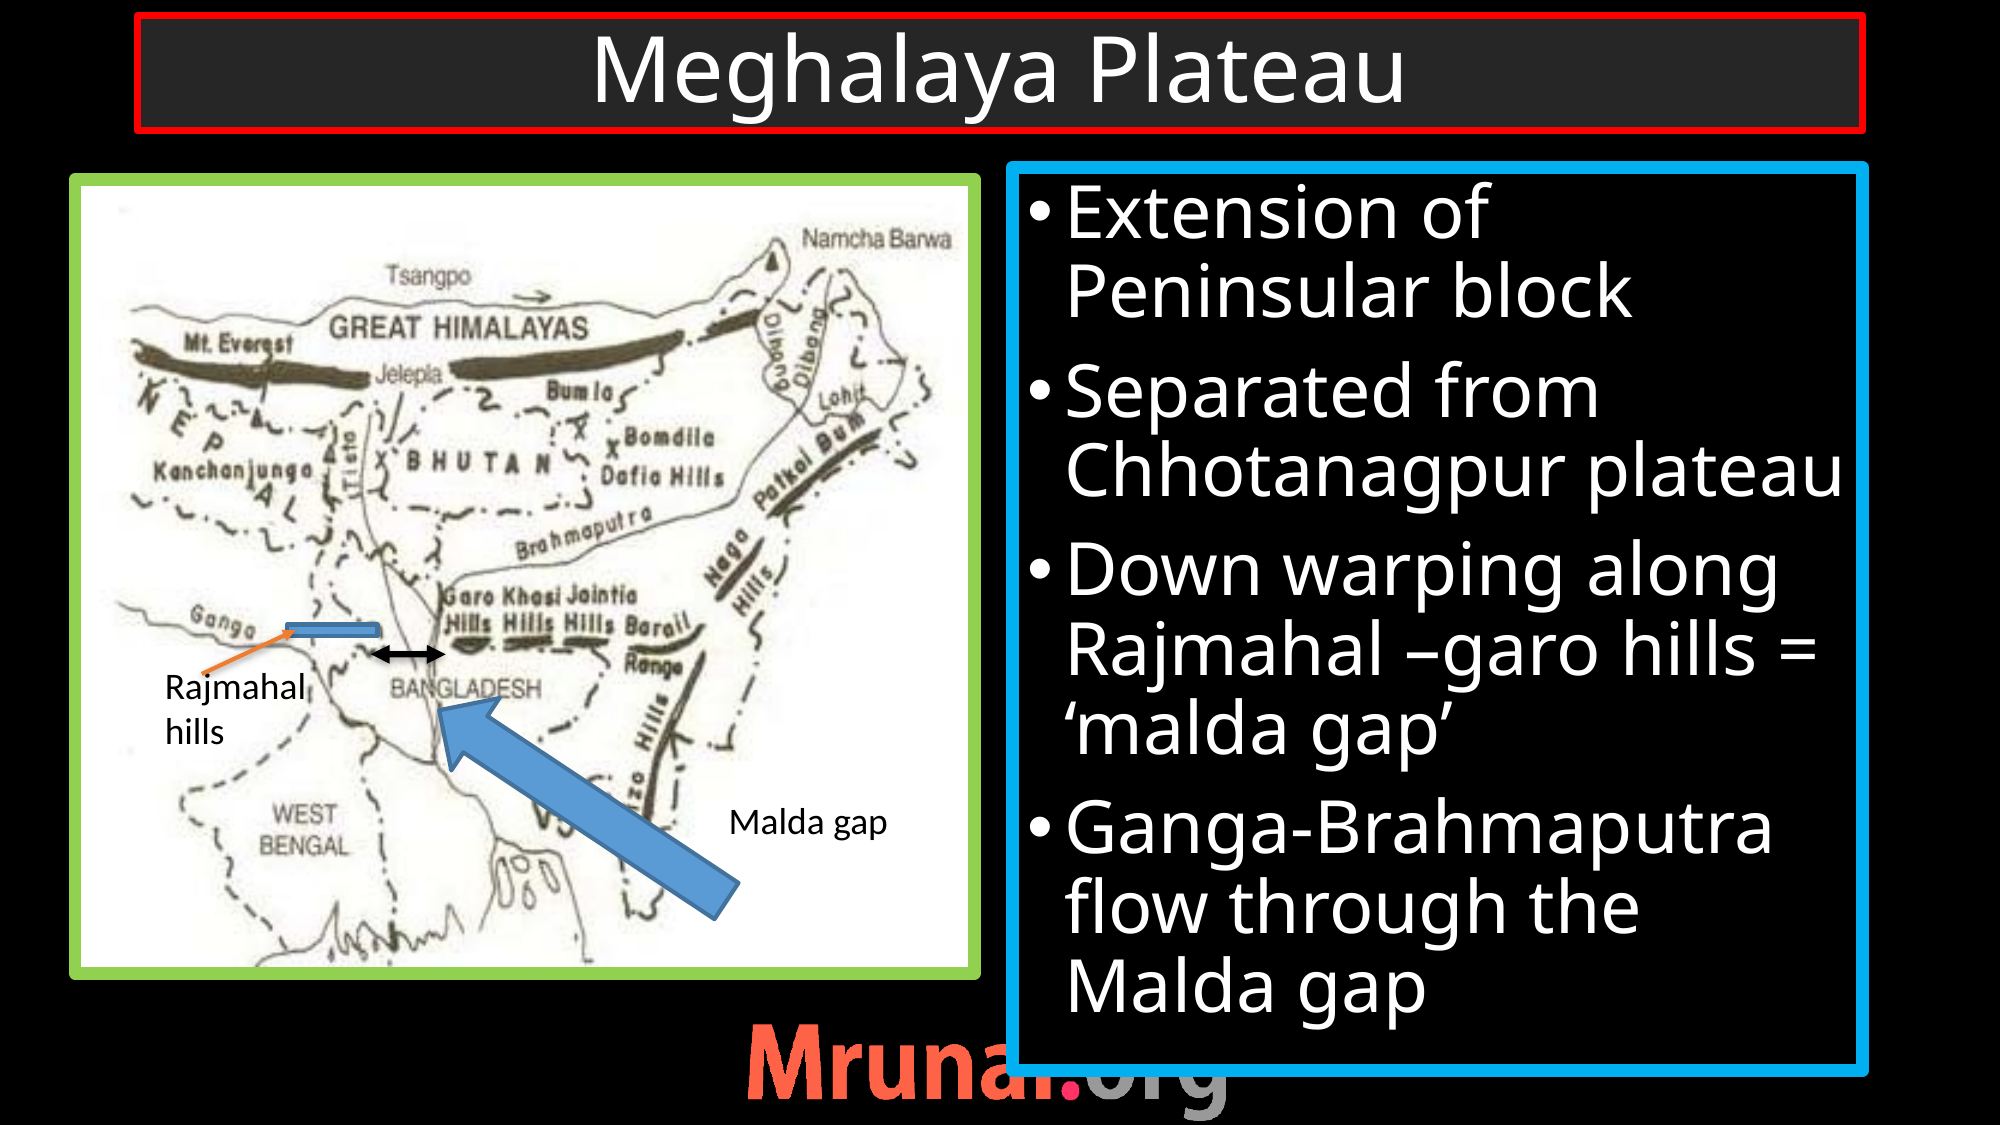

Meghalaya Plateau
# Extension of Peninsular block
Separated from Chhotanagpur plateau
Down warping along Rajmahal –garo hills = ‘malda gap’
Ganga-Brahmaputra flow through the Malda gap
Rajmahal hills
Malda gap